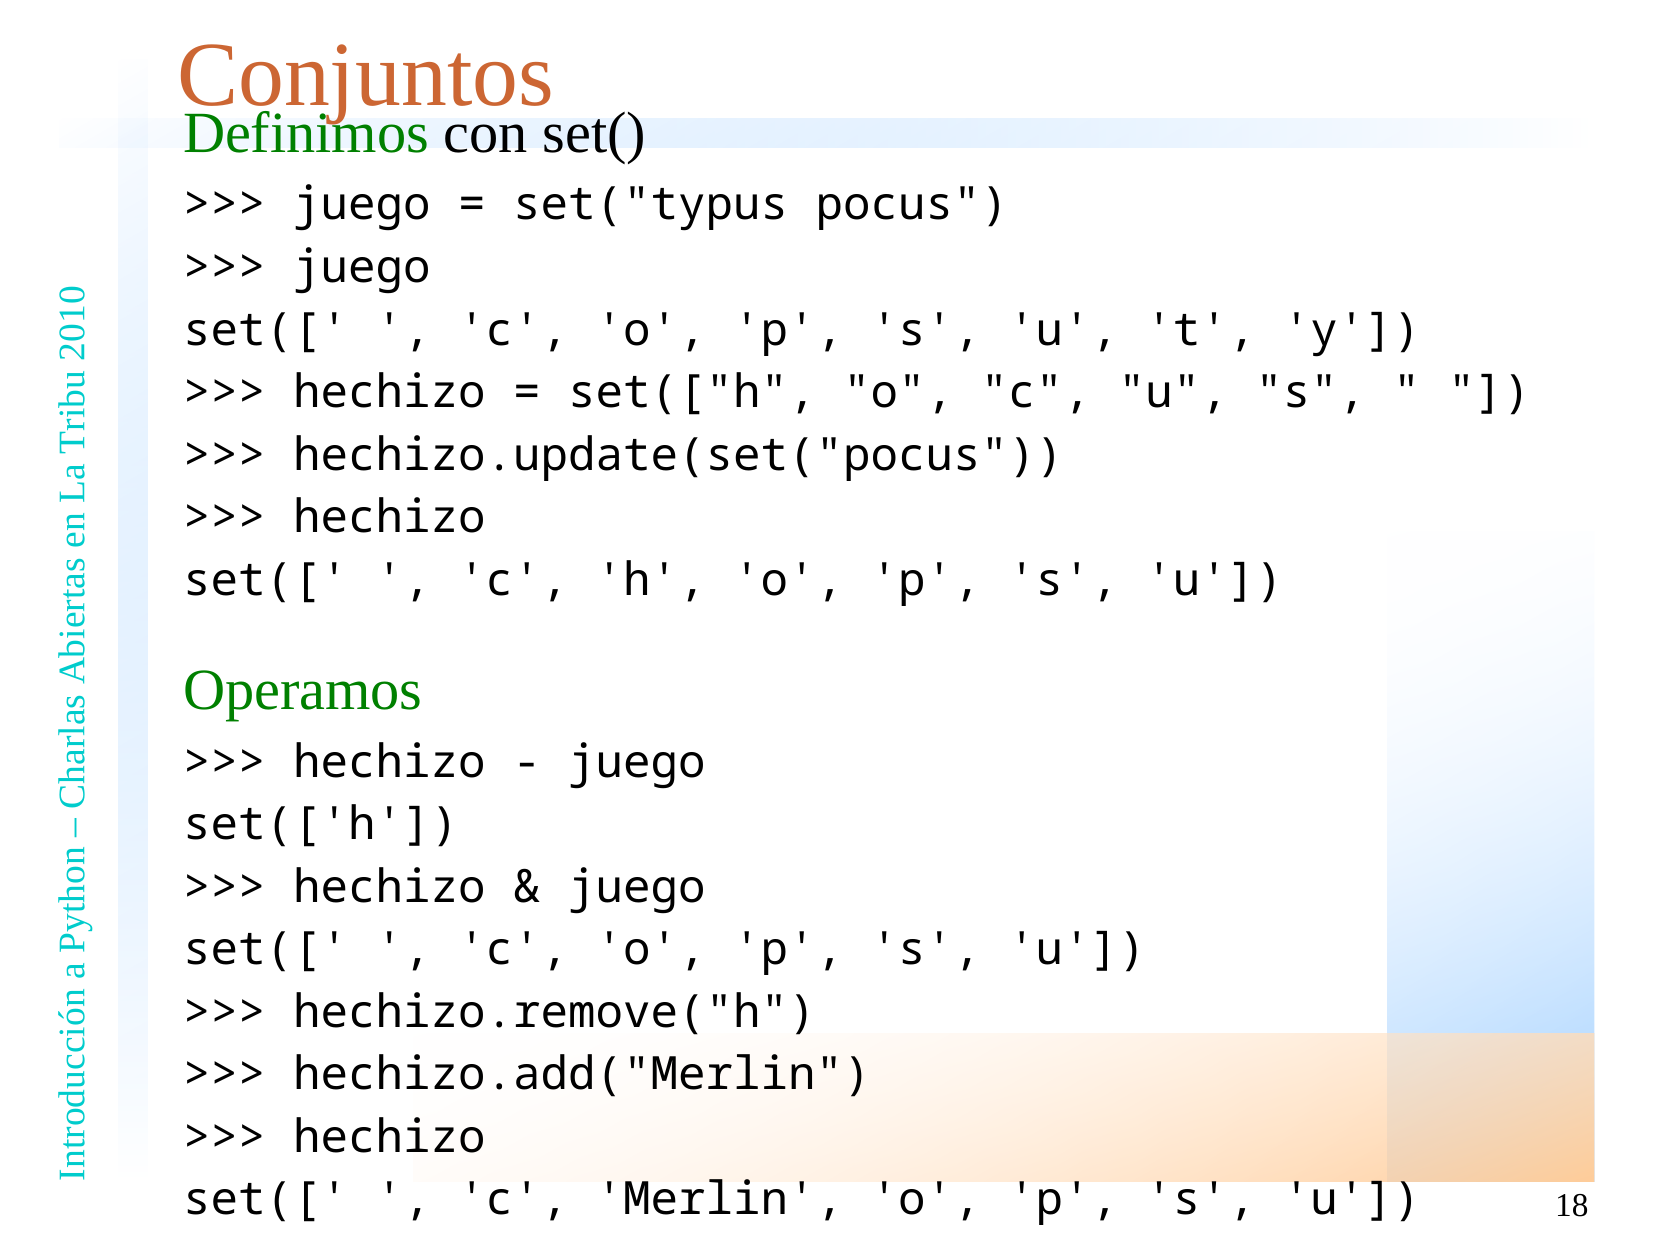

# Conjuntos
Definimos con set()
>>> juego = set("typus pocus")
>>> juego
set([' ', 'c', 'o', 'p', 's', 'u', 't', 'y'])
>>> hechizo = set(["h", "o", "c", "u", "s", " "])
>>> hechizo.update(set("pocus"))
>>> hechizo
set([' ', 'c', 'h', 'o', 'p', 's', 'u'])
Operamos
>>> hechizo - juego
set(['h'])
>>> hechizo & juego
set([' ', 'c', 'o', 'p', 's', 'u'])
>>> hechizo.remove("h")
>>> hechizo.add("Merlin")
>>> hechizo
set([' ', 'c', 'Merlin', 'o', 'p', 's', 'u'])